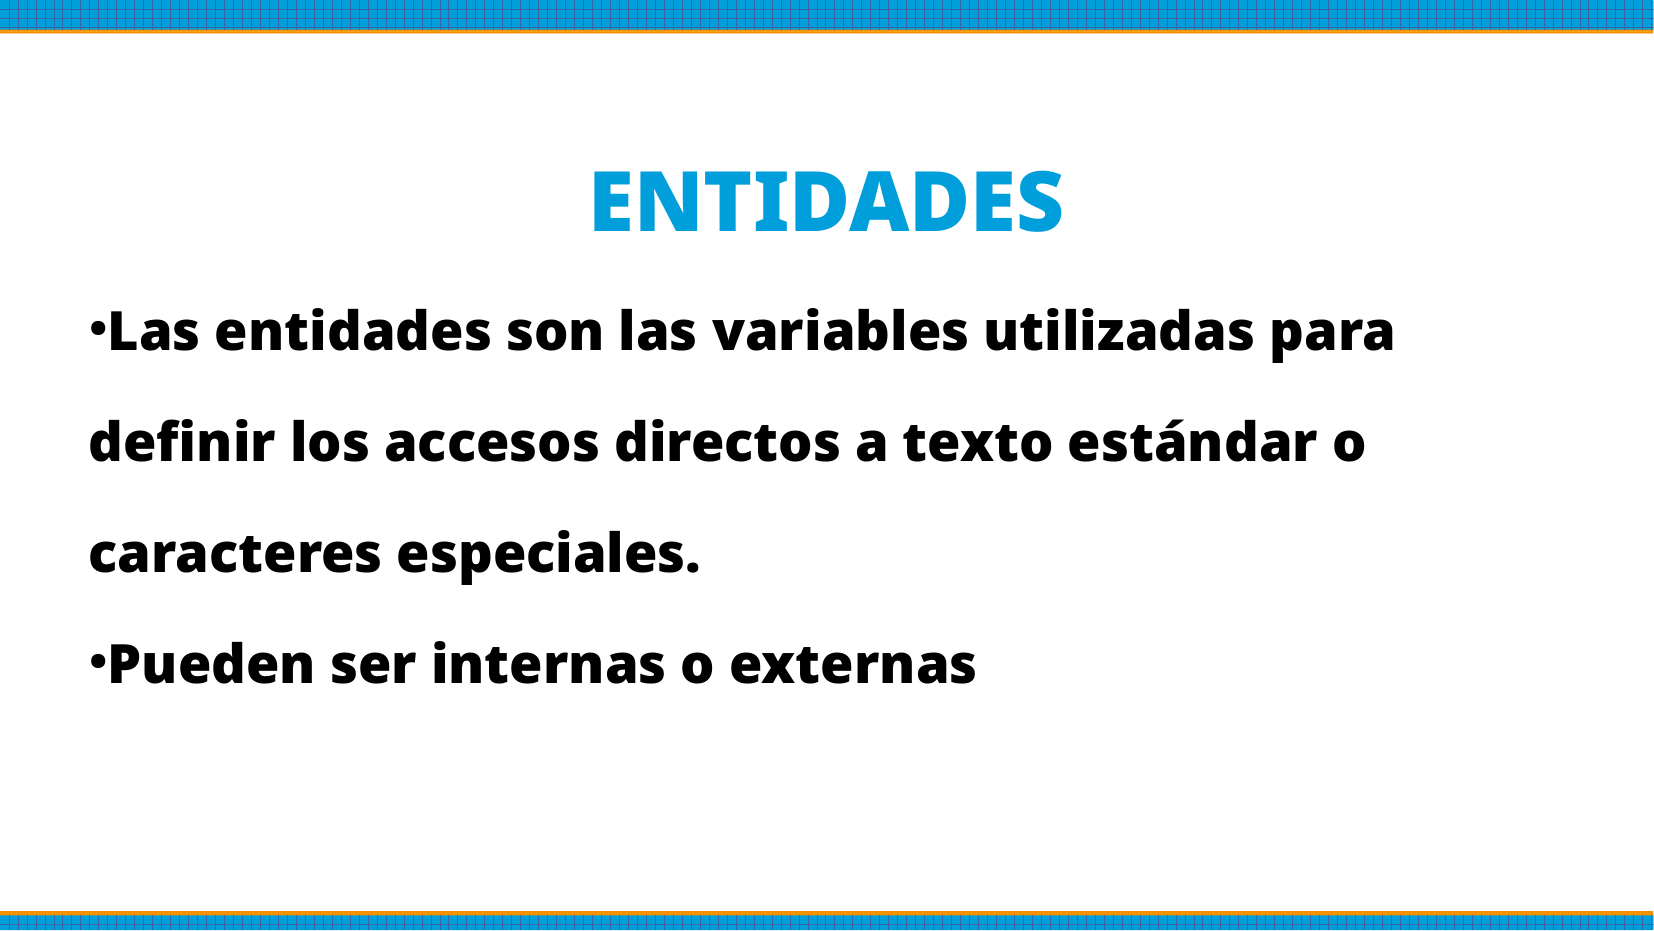

# ENTIDADES
Las entidades son las variables utilizadas para definir los accesos directos a texto estándar o caracteres especiales.
Pueden ser internas o externas